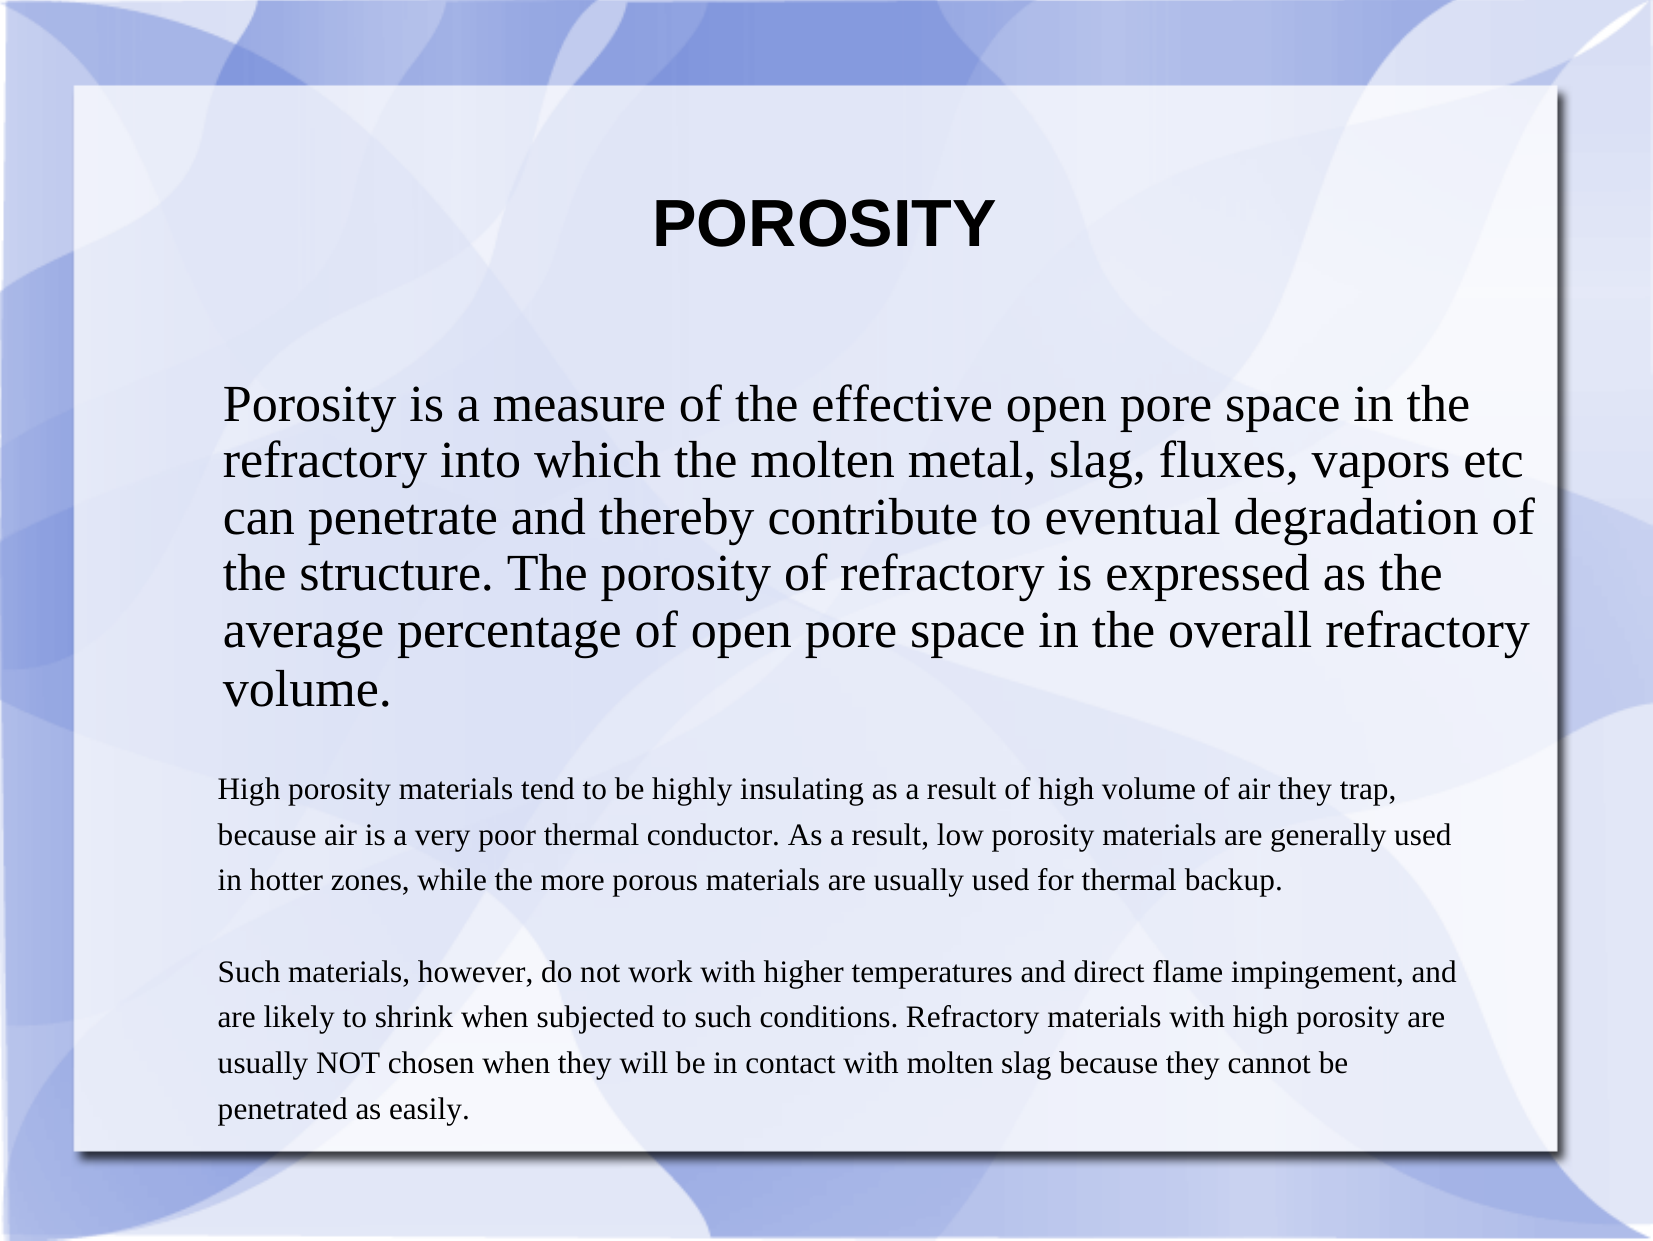

# POROSITY
 Porosity is a measure of the effective open pore space in the
 refractory into which the molten metal, slag, fluxes, vapors etc
 can penetrate and thereby contribute to eventual degradation of
 the structure. The porosity of refractory is expressed as the
 average percentage of open pore space in the overall refractory
 volume.
 High porosity materials tend to be highly insulating as a result of high volume of air they trap,
 because air is a very poor thermal conductor. As a result, low porosity materials are generally used
 in hotter zones, while the more porous materials are usually used for thermal backup.
 Such materials, however, do not work with higher temperatures and direct flame impingement, and
 are likely to shrink when subjected to such conditions. Refractory materials with high porosity are
 usually NOT chosen when they will be in contact with molten slag because they cannot be
 penetrated as easily.